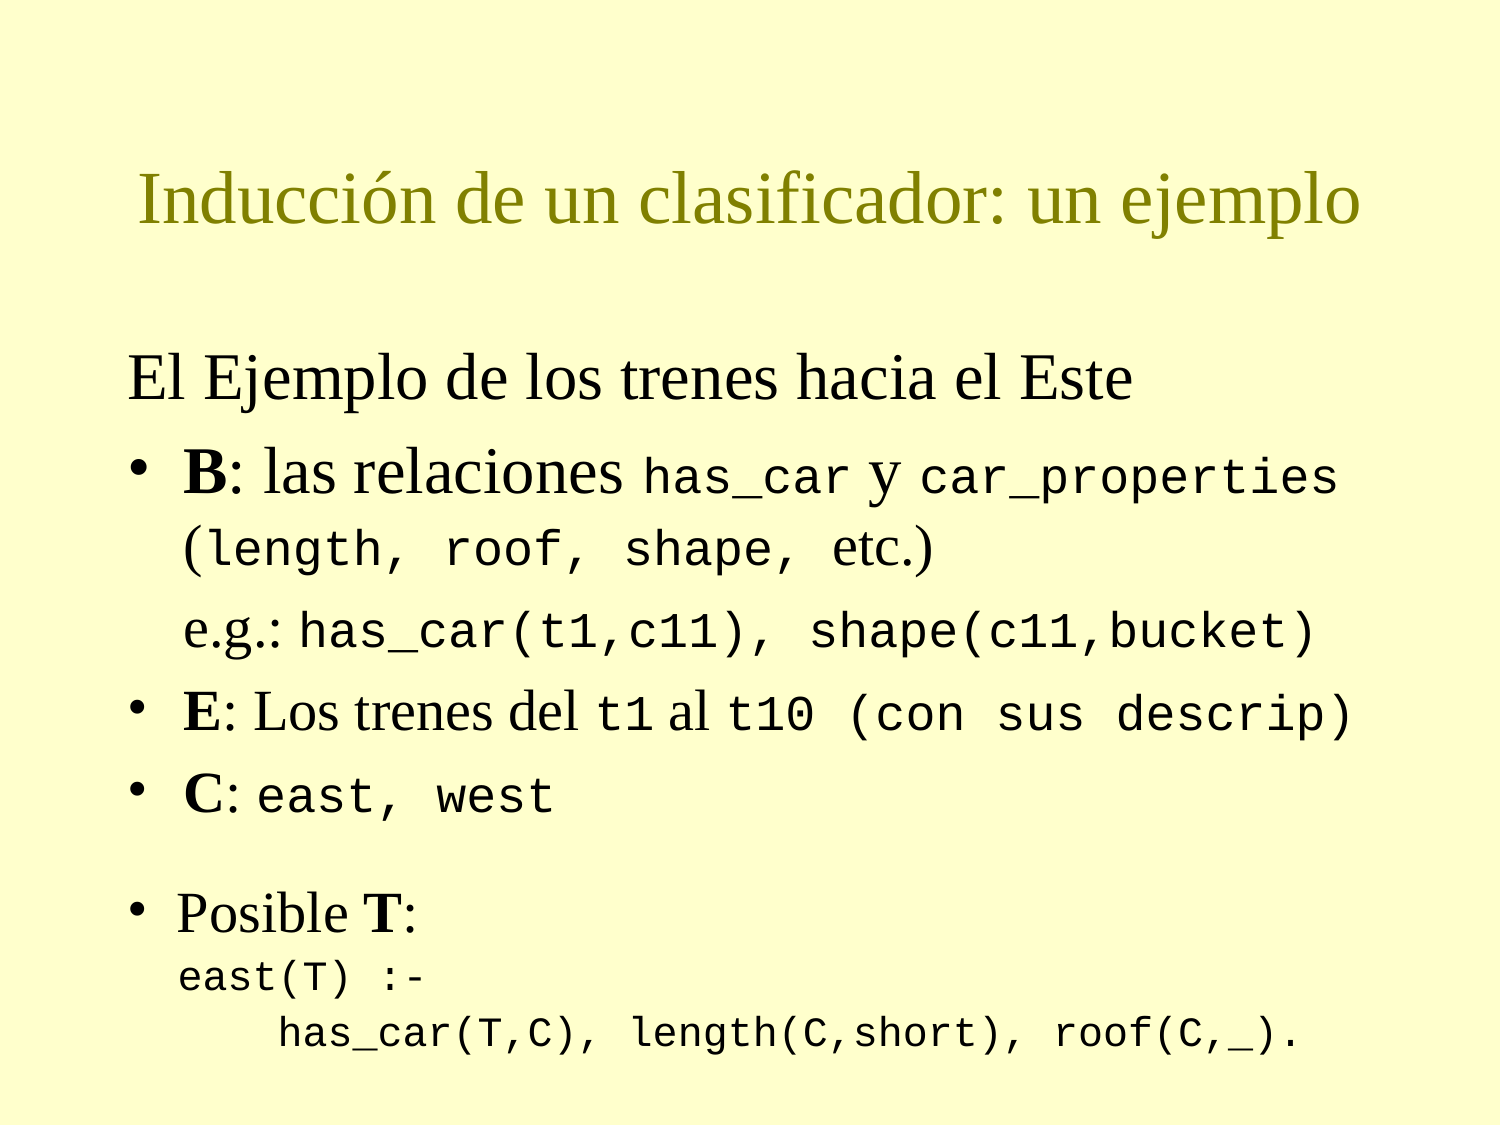

# Inducción de un clasificador: un ejemplo
El Ejemplo de los trenes hacia el Este
B: las relaciones has_car y car_properties (length, roof, shape, etc.)
	e.g.: has_car(t1,c11), shape(c11,bucket)
E: Los trenes del t1 al t10 (con sus descrip)
C: east, west
 Posible T:
 east(T) :-
	has_car(T,C), length(C,short), roof(C,_).